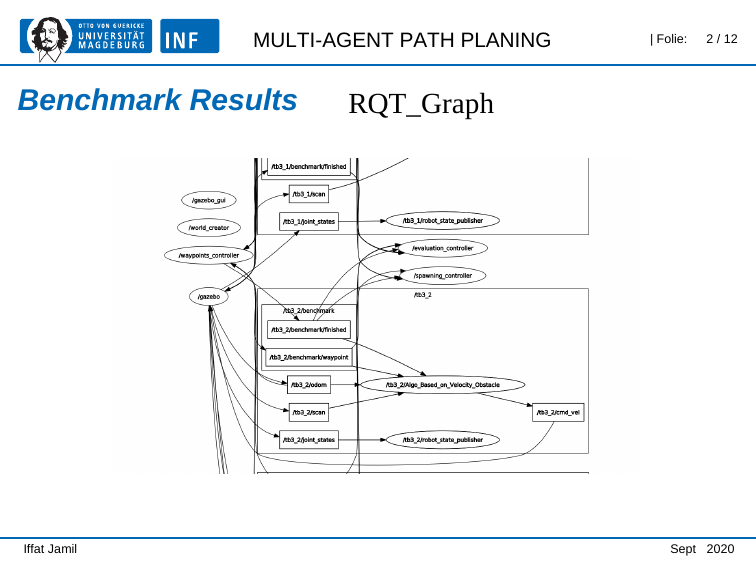

RQT_Graph
MULTI-AGENT PATH PLANING
| Folie:
2 / 12
Benchmark Results
 Iffat Jamil
 Sept
2020